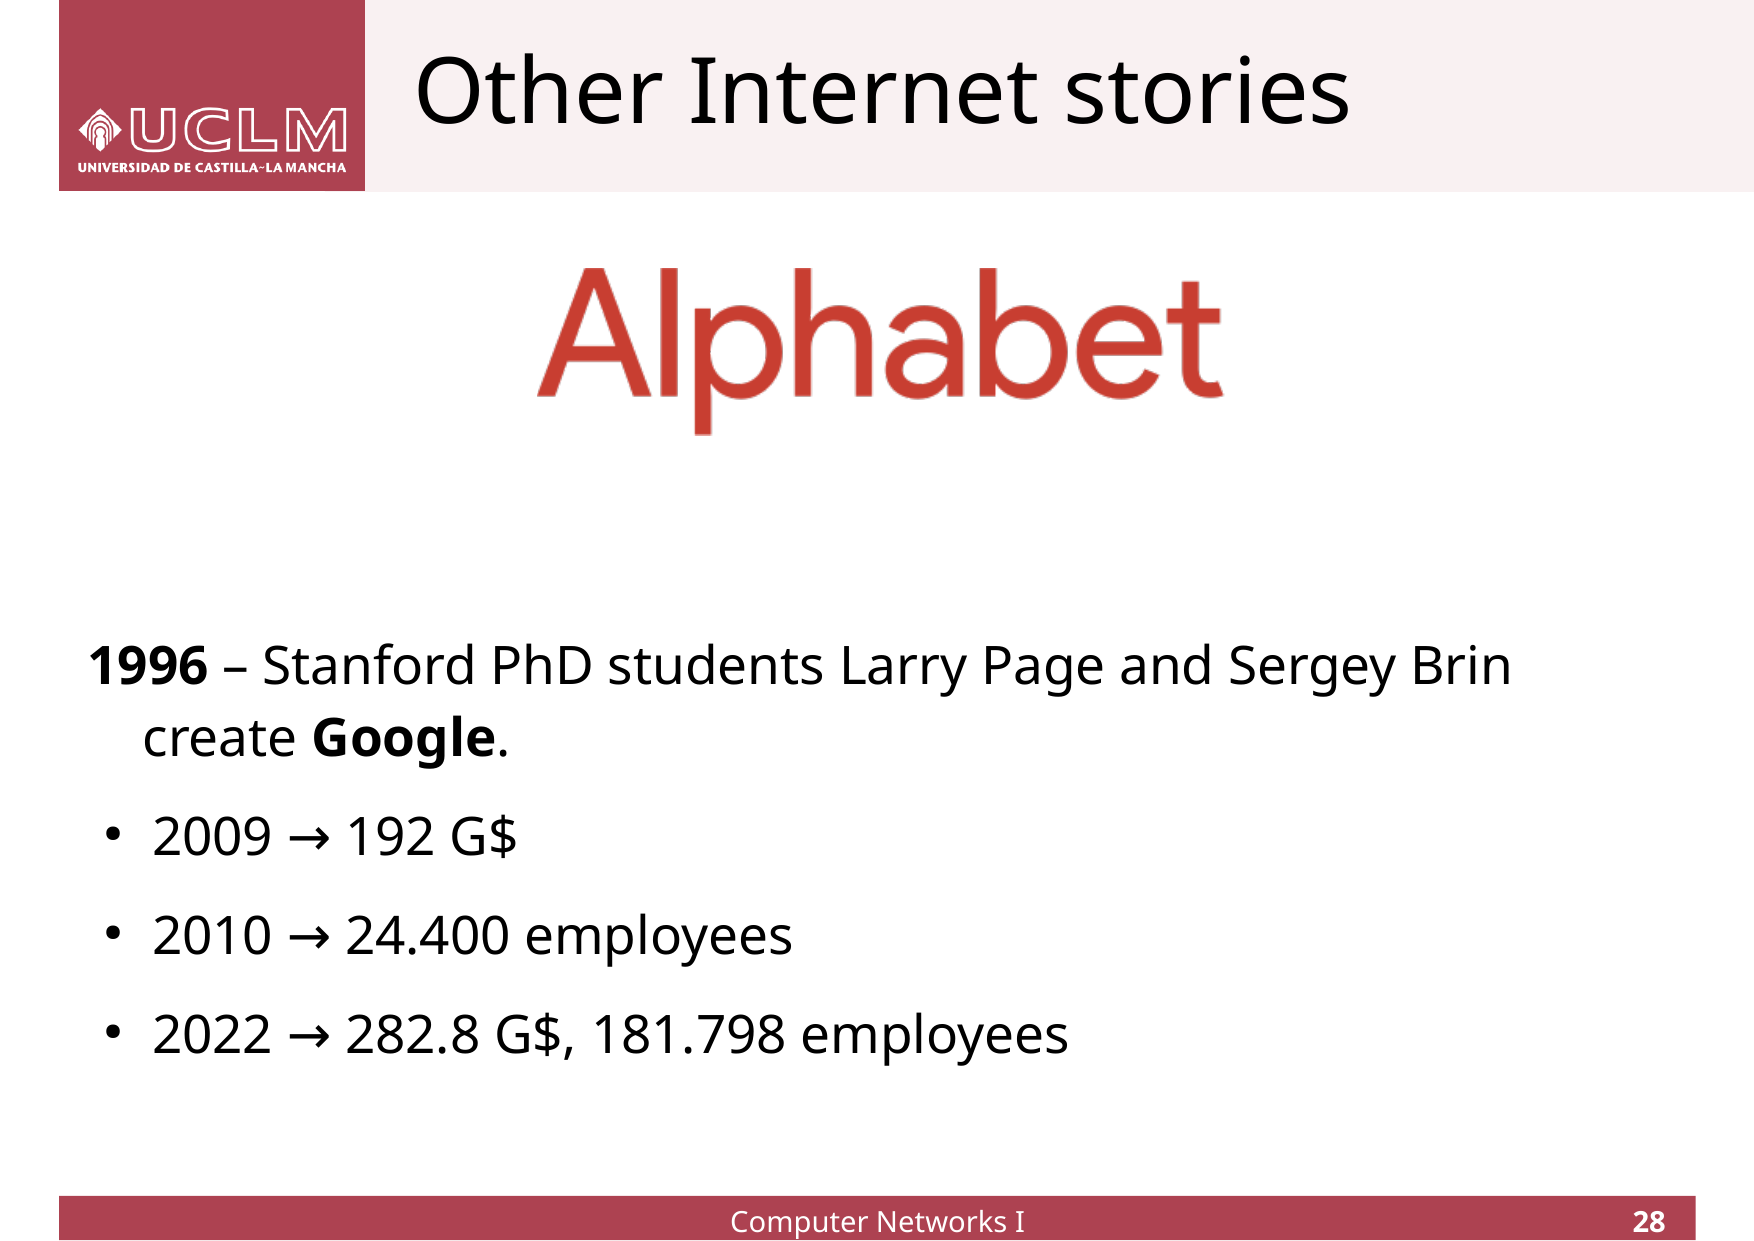

Other Internet stories
# 1996 – Stanford PhD students Larry Page and Sergey Brin create Google.
2009 → 192 G$
2010 → 24.400 employees
2022 → 282.8 G$, 181.798 employees
Computer Networks I
28